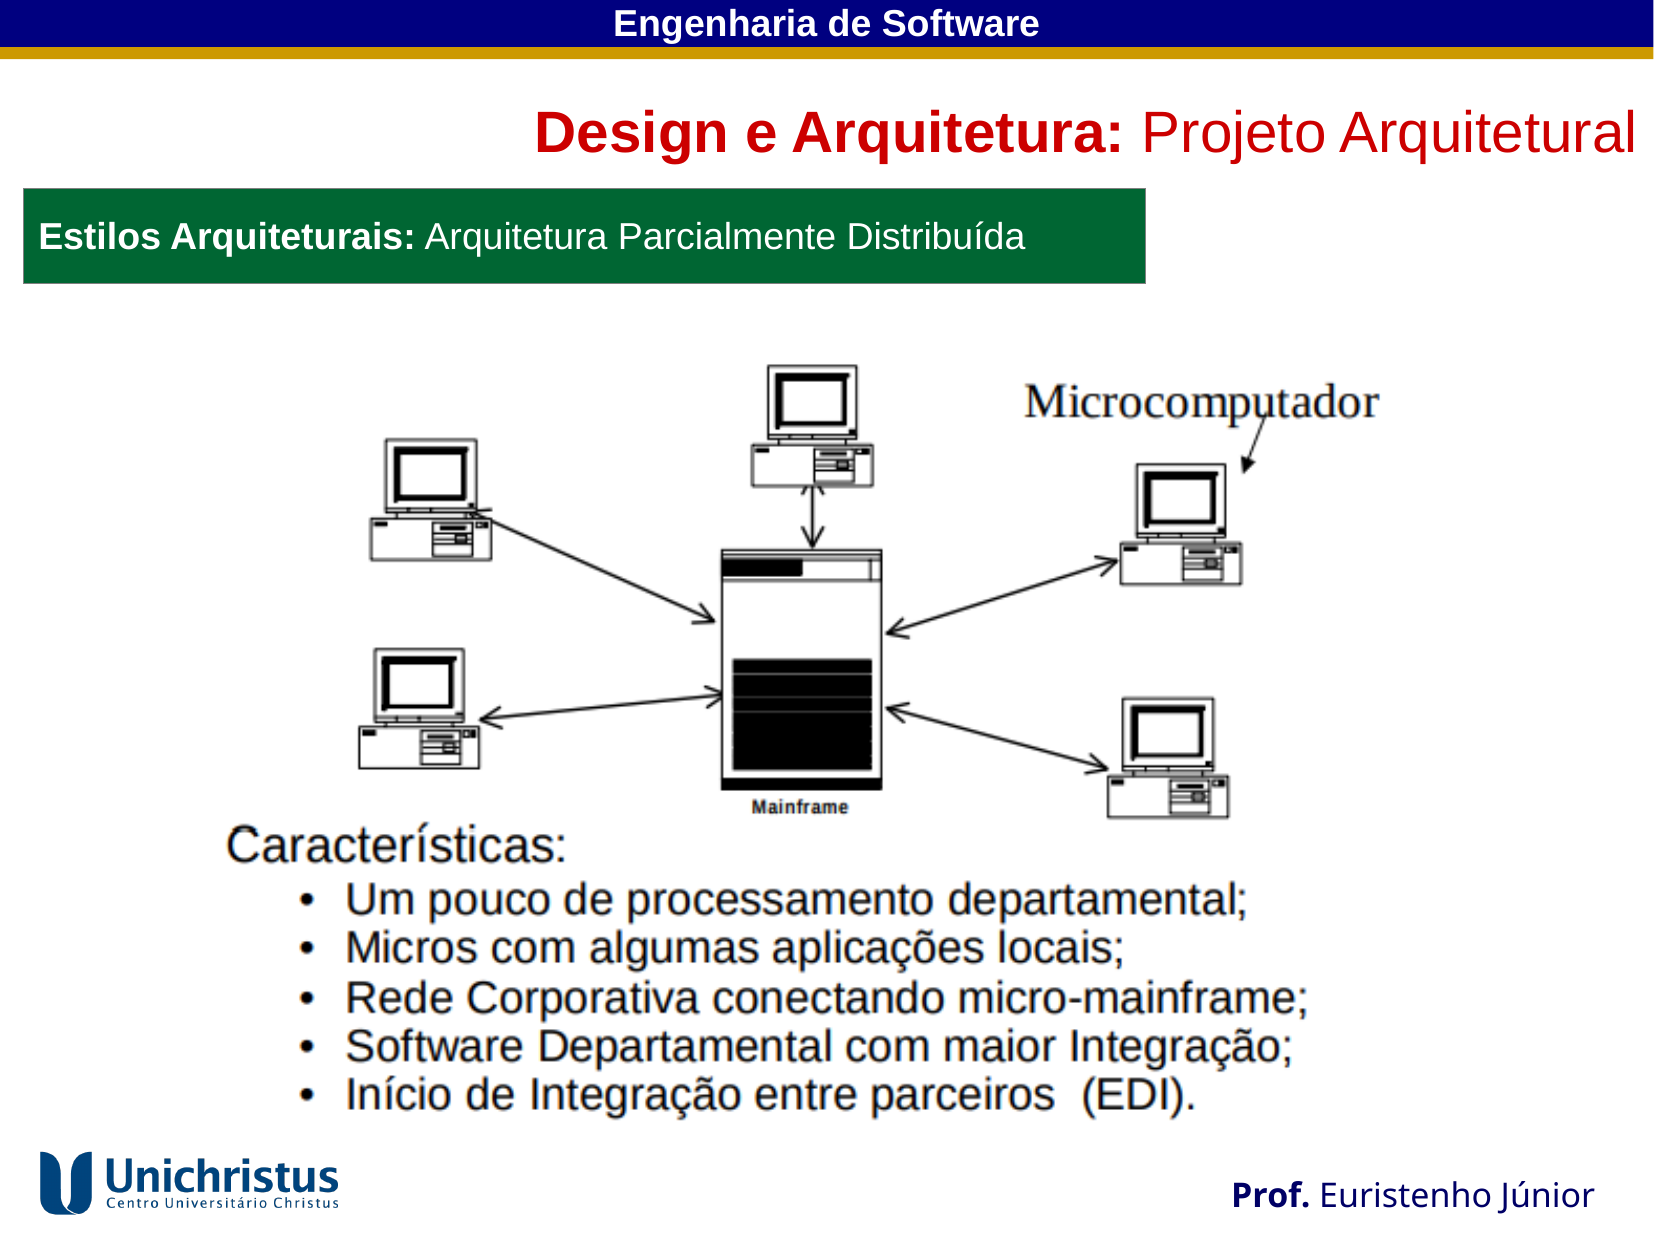

Engenharia de Software
Design e Arquitetura: Projeto Arquitetural
Estilos Arquiteturais: Arquitetura Parcialmente Distribuída
Prof. Euristenho Júnior